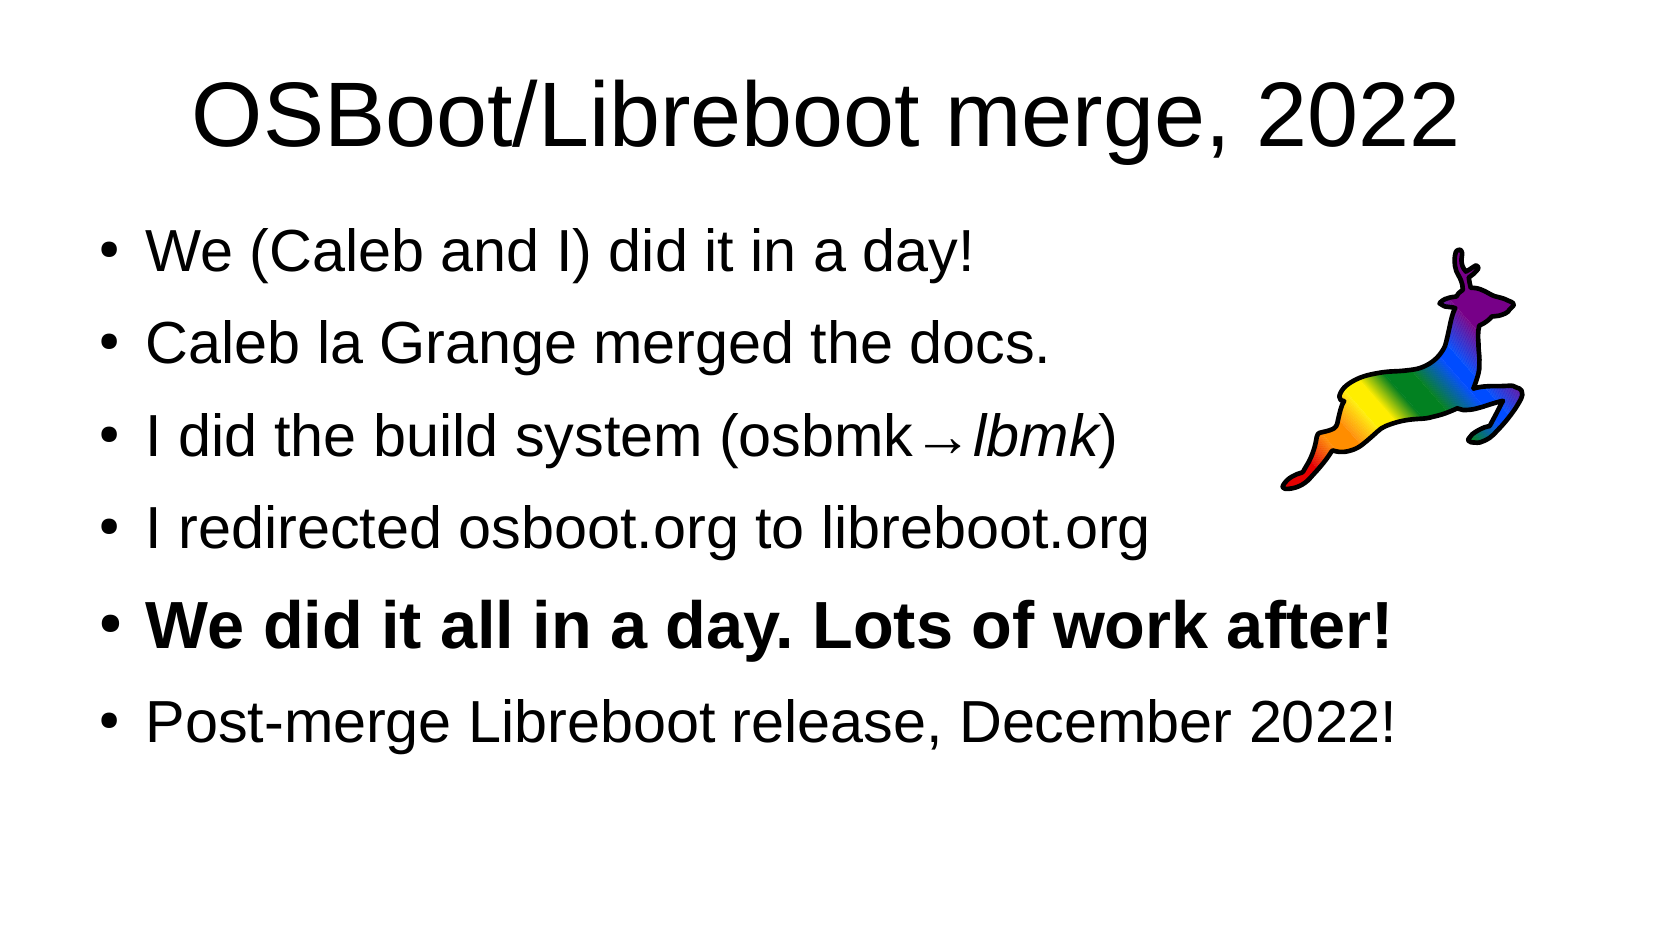

# OSBoot/Libreboot merge, 2022
We (Caleb and I) did it in a day!
Caleb la Grange merged the docs.
I did the build system (osbmk→lbmk)
I redirected osboot.org to libreboot.org
We did it all in a day. Lots of work after!
Post-merge Libreboot release, December 2022!